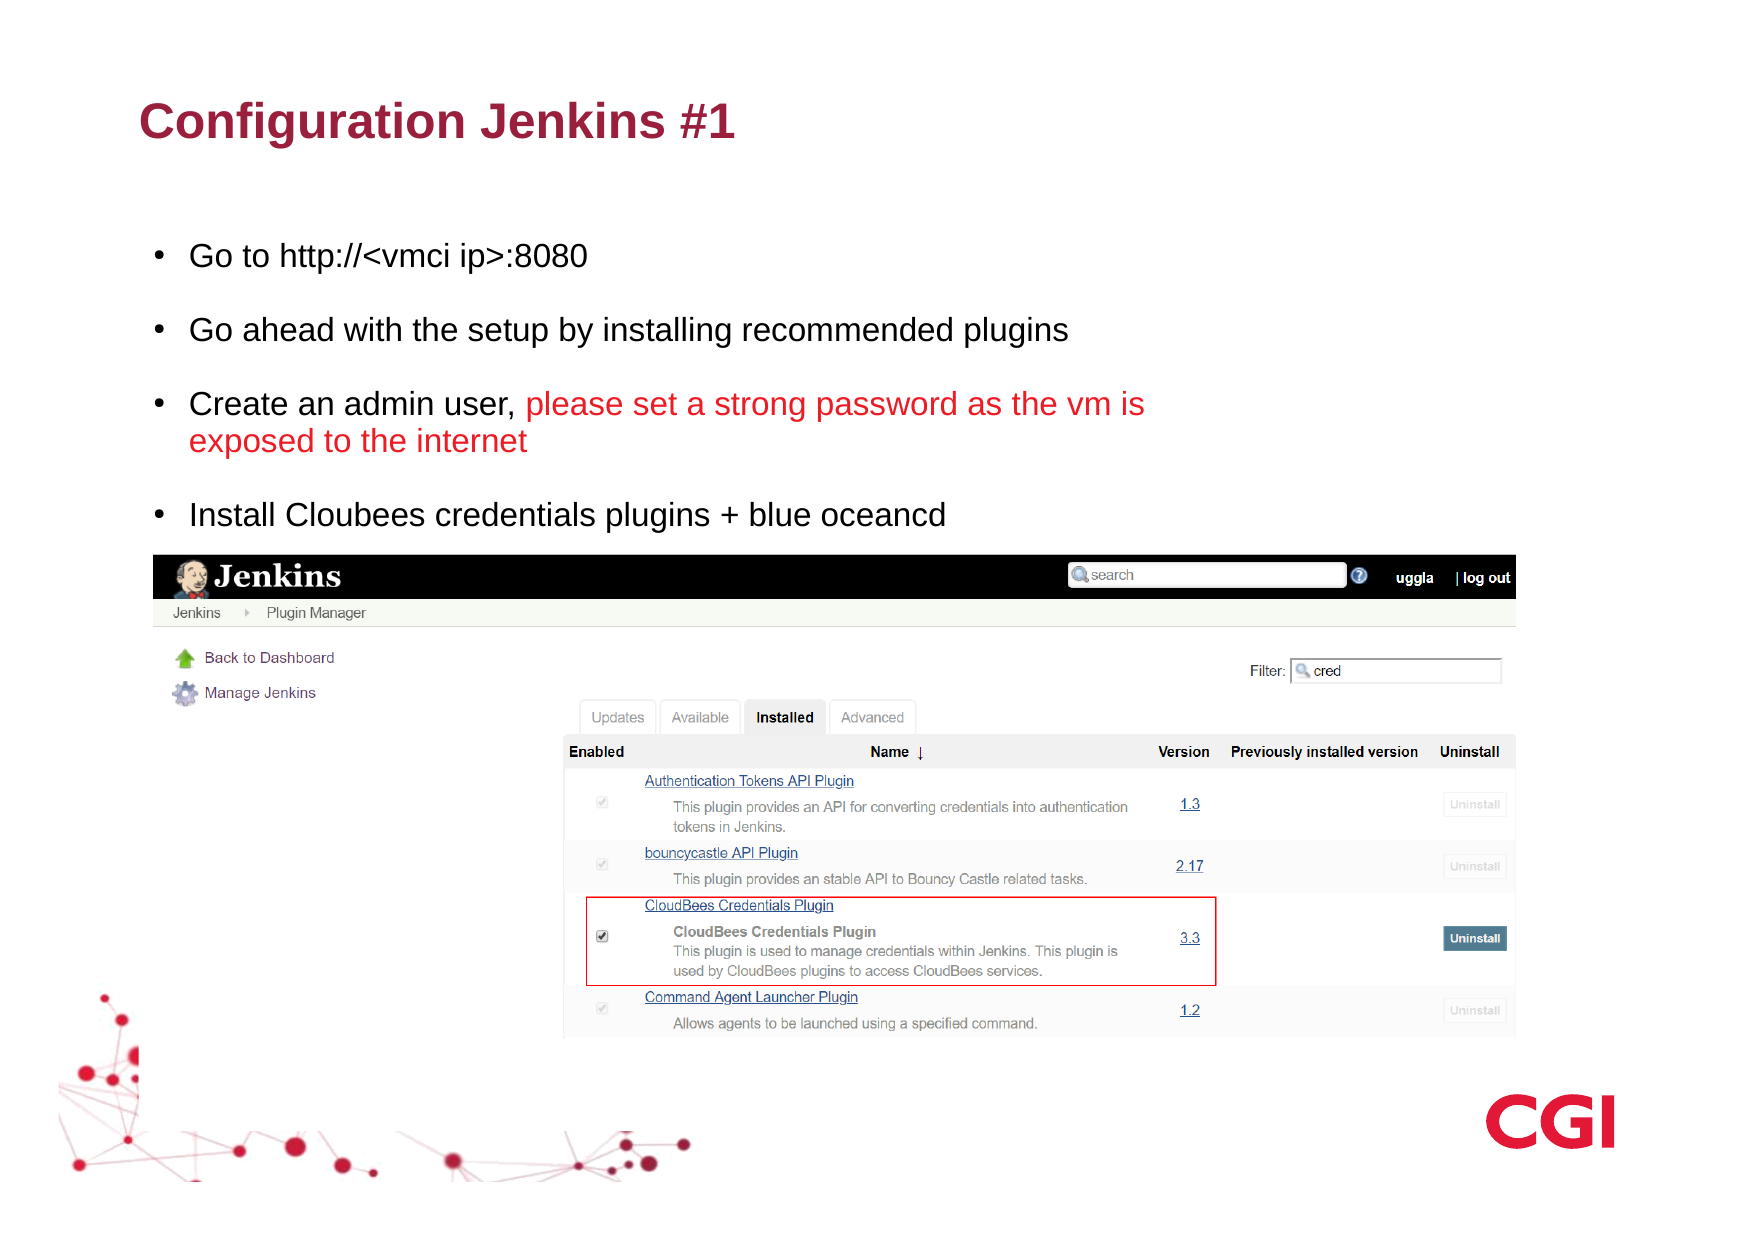

Configuration Jenkins #1
Go to http://<vmci ip>:8080
Go ahead with the setup by installing recommended plugins
Create an admin user, please set a strong password as the vm is exposed to the internet
Install Cloubees credentials plugins + blue oceancd